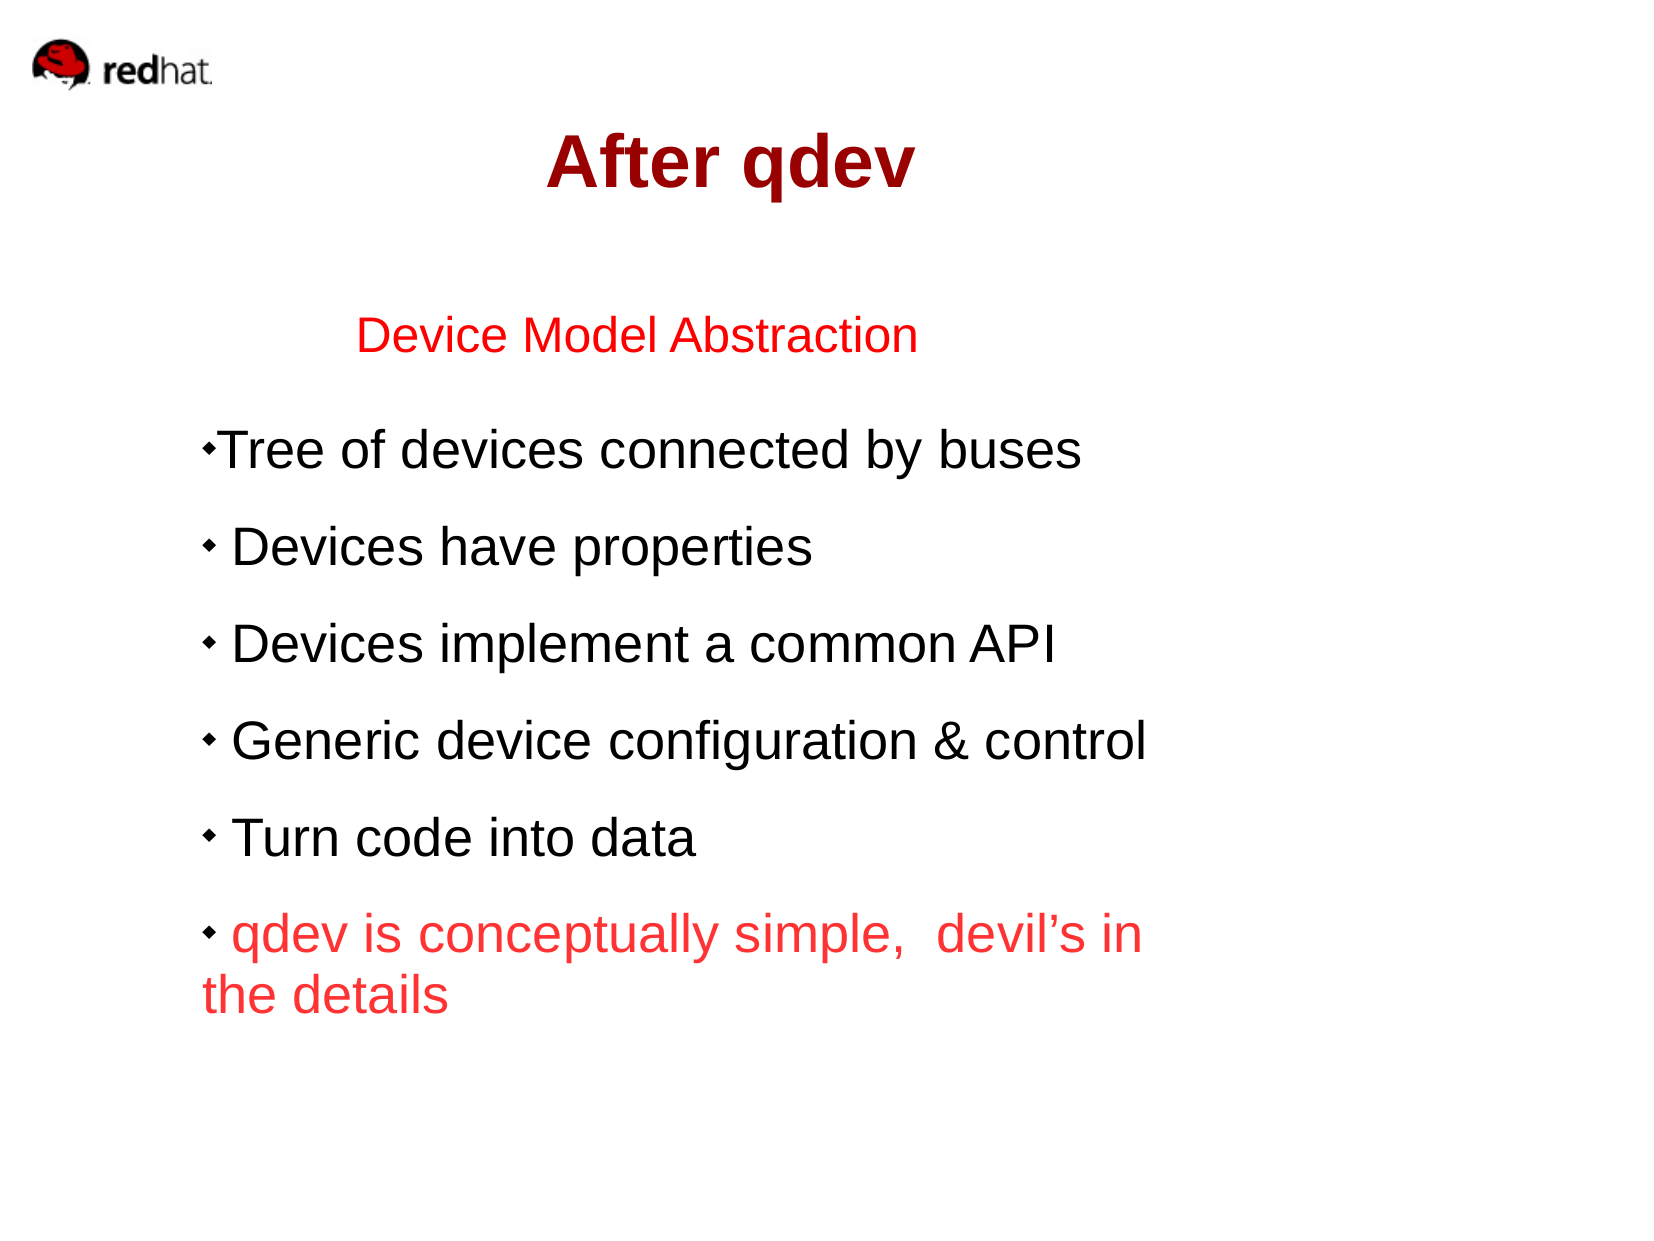

After qdev
Device Model Abstraction
Tree of devices connected by buses
 Devices have properties
 Devices implement a common API
 Generic device configuration & control
 Turn code into data
 qdev is conceptually simple, devil’s in the details